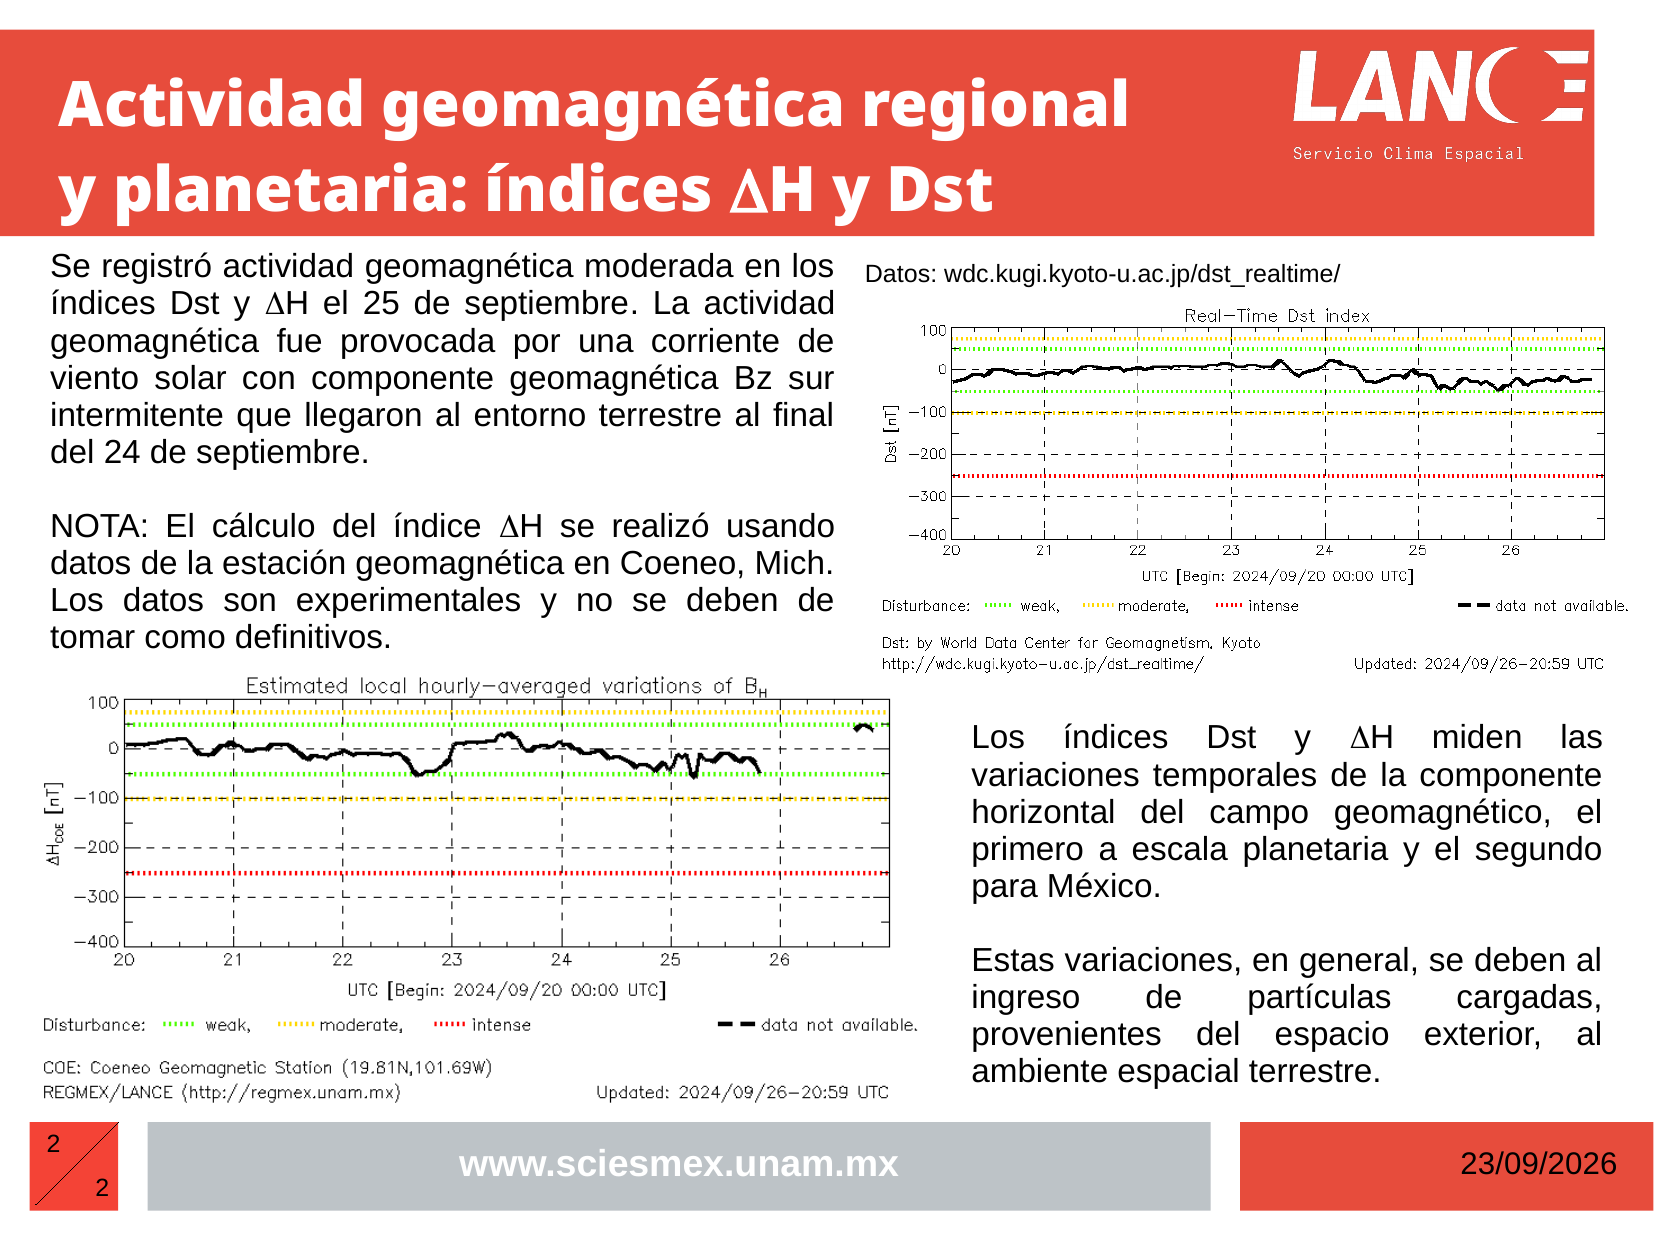

# Actividad geomagnética regional y planetaria: índices DH y Dst
Se registró actividad geomagnética moderada en los índices Dst y DH el 25 de septiembre. La actividad geomagnética fue provocada por una corriente de viento solar con componente geomagnética Bz sur intermitente que llegaron al entorno terrestre al final del 24 de septiembre.
NOTA: El cálculo del índice DH se realizó usando datos de la estación geomagnética en Coeneo, Mich. Los datos son experimentales y no se deben de tomar como definitivos.
Datos: wdc.kugi.kyoto-u.ac.jp/dst_realtime/
Los índices Dst y DH miden las variaciones temporales de la componente horizontal del campo geomagnético, el primero a escala planetaria y el segundo para México.
Estas variaciones, en general, se deben al ingreso de partículas cargadas, provenientes del espacio exterior, al ambiente espacial terrestre.
www.sciesmex.unam.mx
2